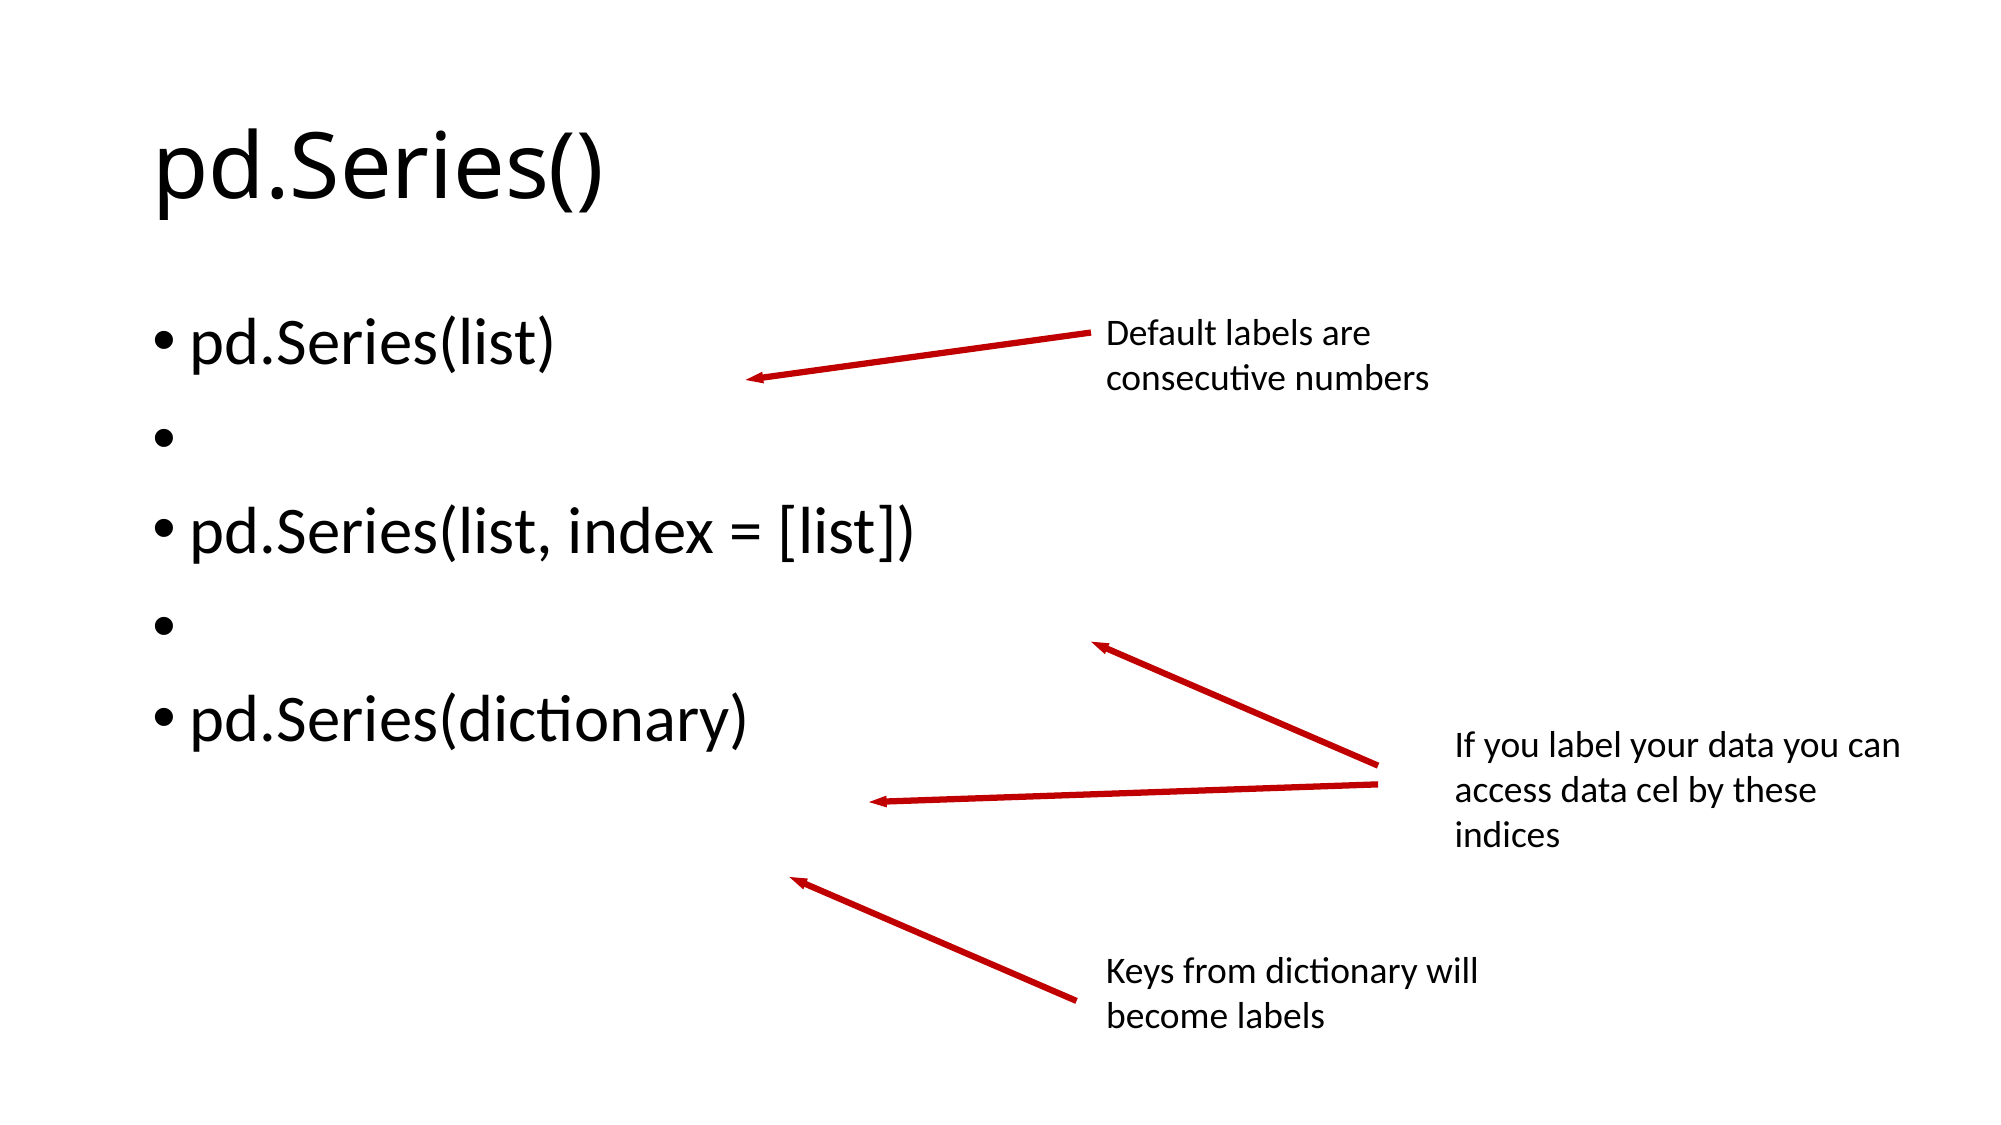

# pd.Series()
pd.Series(list)
pd.Series(list, index = [list])
pd.Series(dictionary)
Default labels are consecutive numbers
If you label your data you can access data cel by these indices
Keys from dictionary will become labels